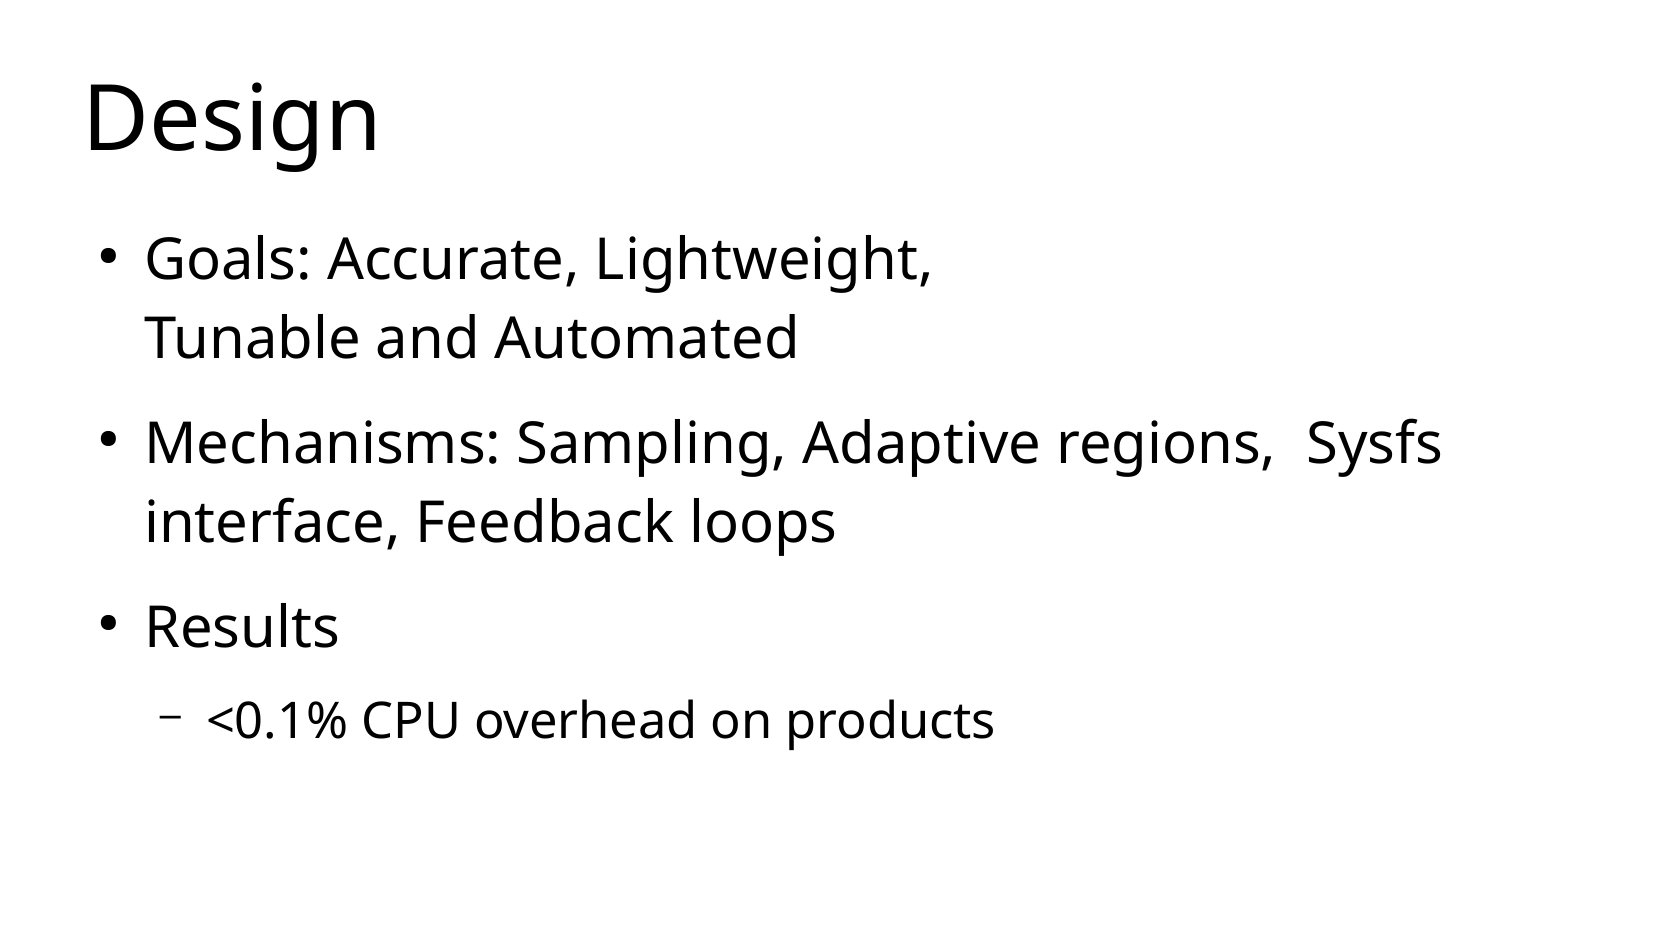

# Design
Goals: Accurate, Lightweight,
Tunable and Automated
Mechanisms: Sampling, Adaptive regions, Sysfs interface, Feedback loops
Results
<0.1% CPU overhead on products